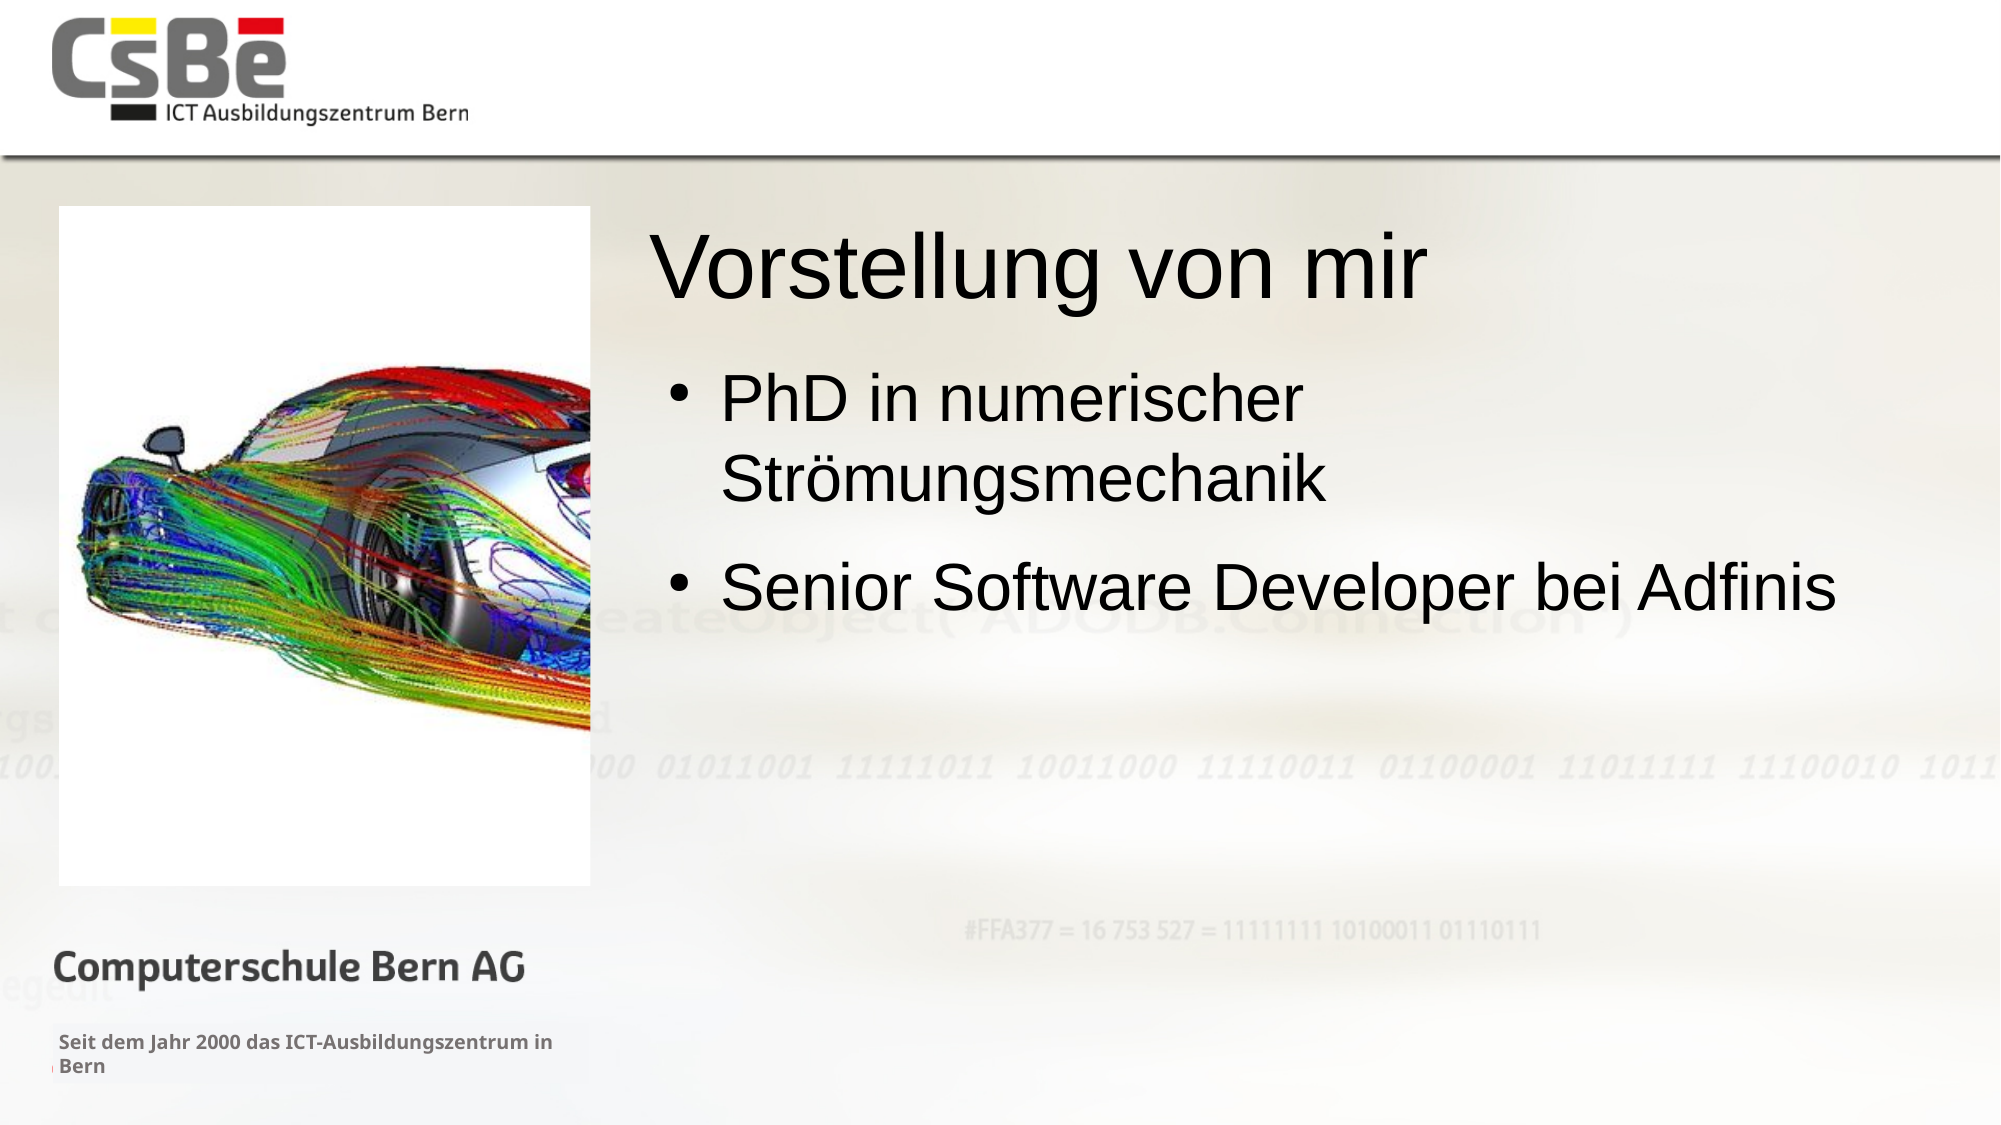

Vorstellung von mir
# PhD in numerischer Strömungsmechanik
Senior Software Developer bei Adfinis